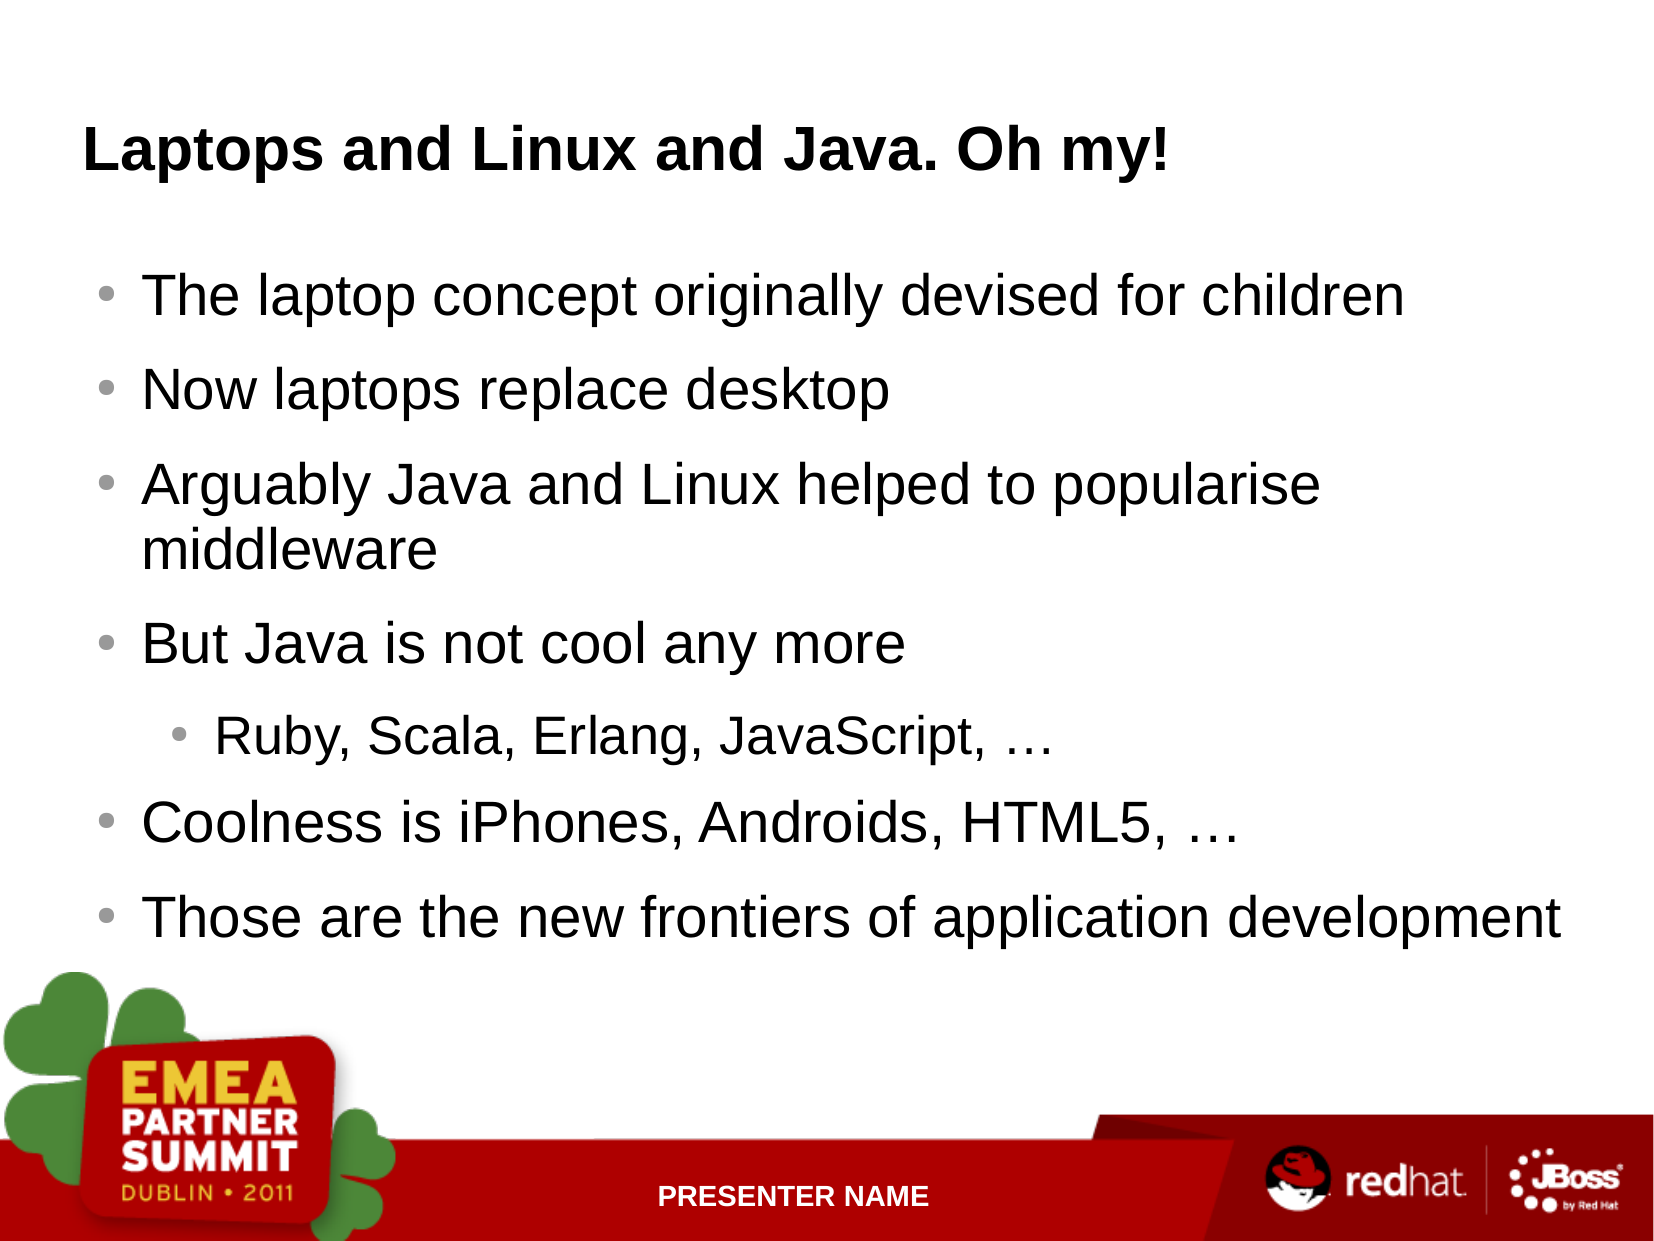

# Laptops and Linux and Java. Oh my!
The laptop concept originally devised for children
Now laptops replace desktop
Arguably Java and Linux helped to popularise middleware
But Java is not cool any more
Ruby, Scala, Erlang, JavaScript, …
Coolness is iPhones, Androids, HTML5, …
Those are the new frontiers of application development